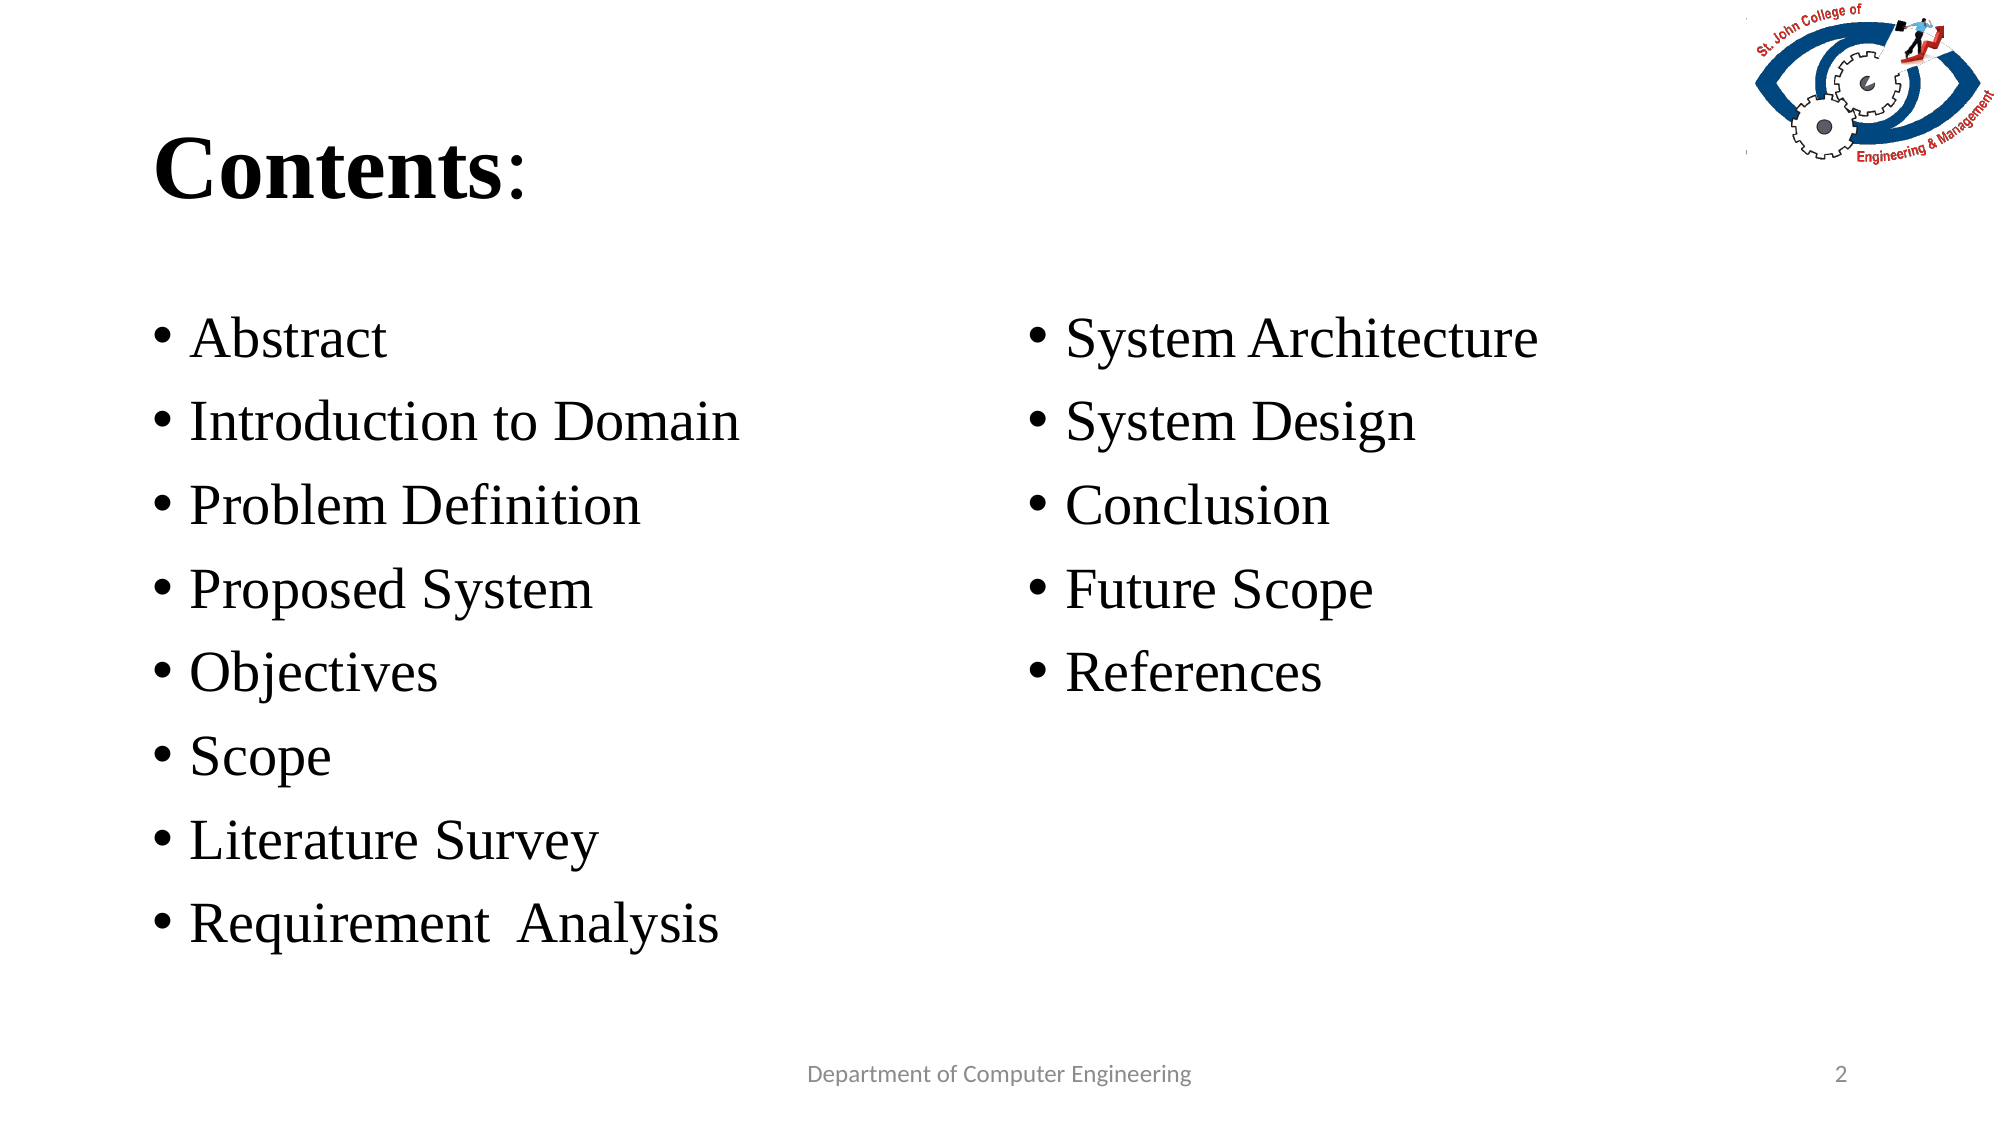

# Contents:
Abstract
Introduction to Domain
Problem Definition
Proposed System
Objectives
Scope
Literature Survey
Requirement Analysis
System Architecture
System Design
Conclusion
Future Scope
References
Department of Computer Engineering